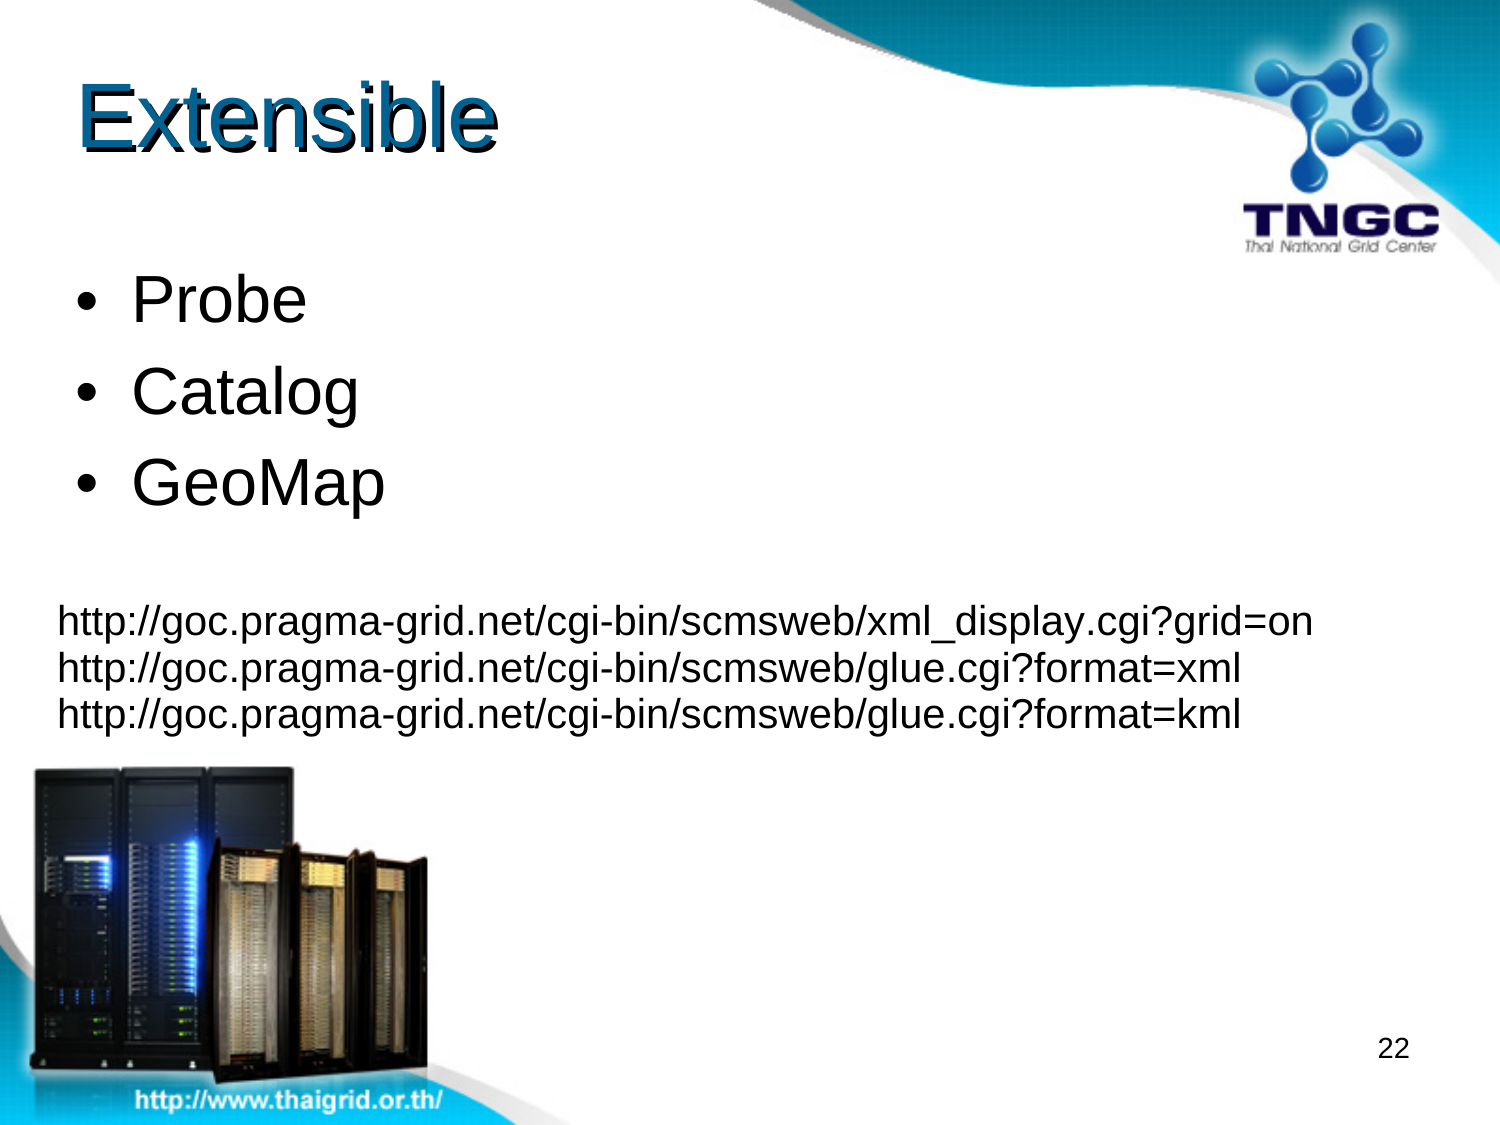

# Extensible
Probe
Catalog
GeoMap
http://goc.pragma-grid.net/cgi-bin/scmsweb/xml_display.cgi?grid=on
http://goc.pragma-grid.net/cgi-bin/scmsweb/glue.cgi?format=xml
http://goc.pragma-grid.net/cgi-bin/scmsweb/glue.cgi?format=kml
22